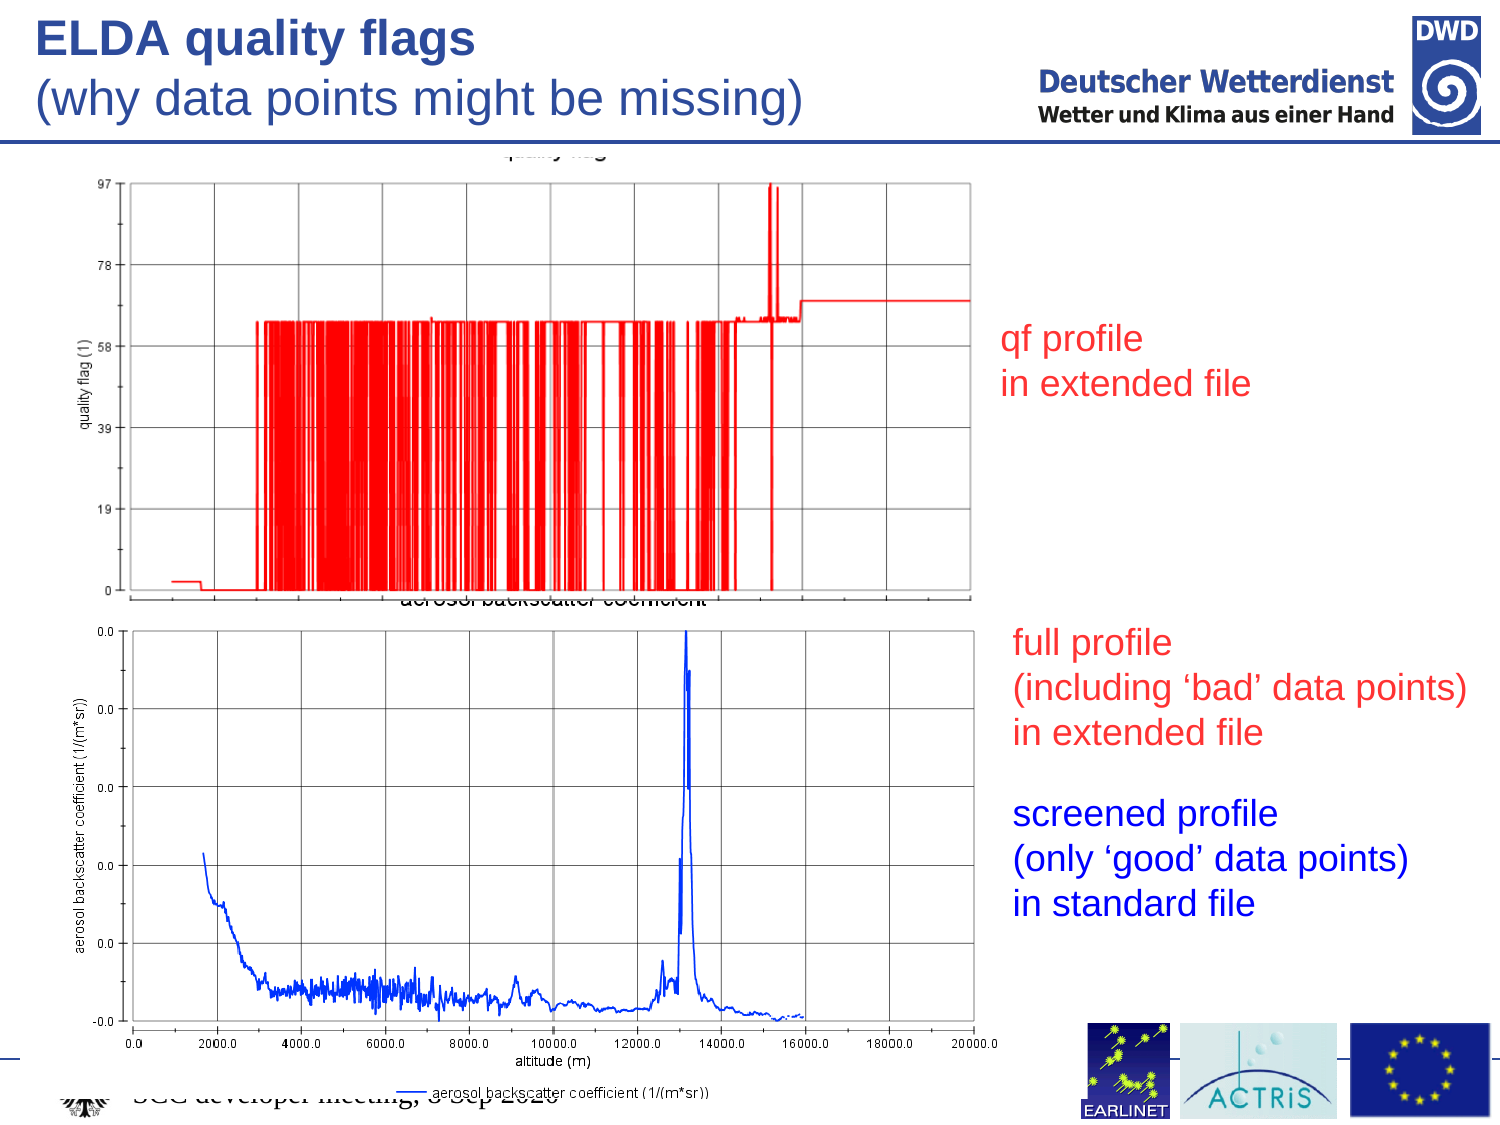

ELDA quality flags
(why data points might be missing)
qf profile
in extended file
full profile
(including ‘bad’ data points)
in extended file
screened profile
(only ‘good’ data points)
in standard file